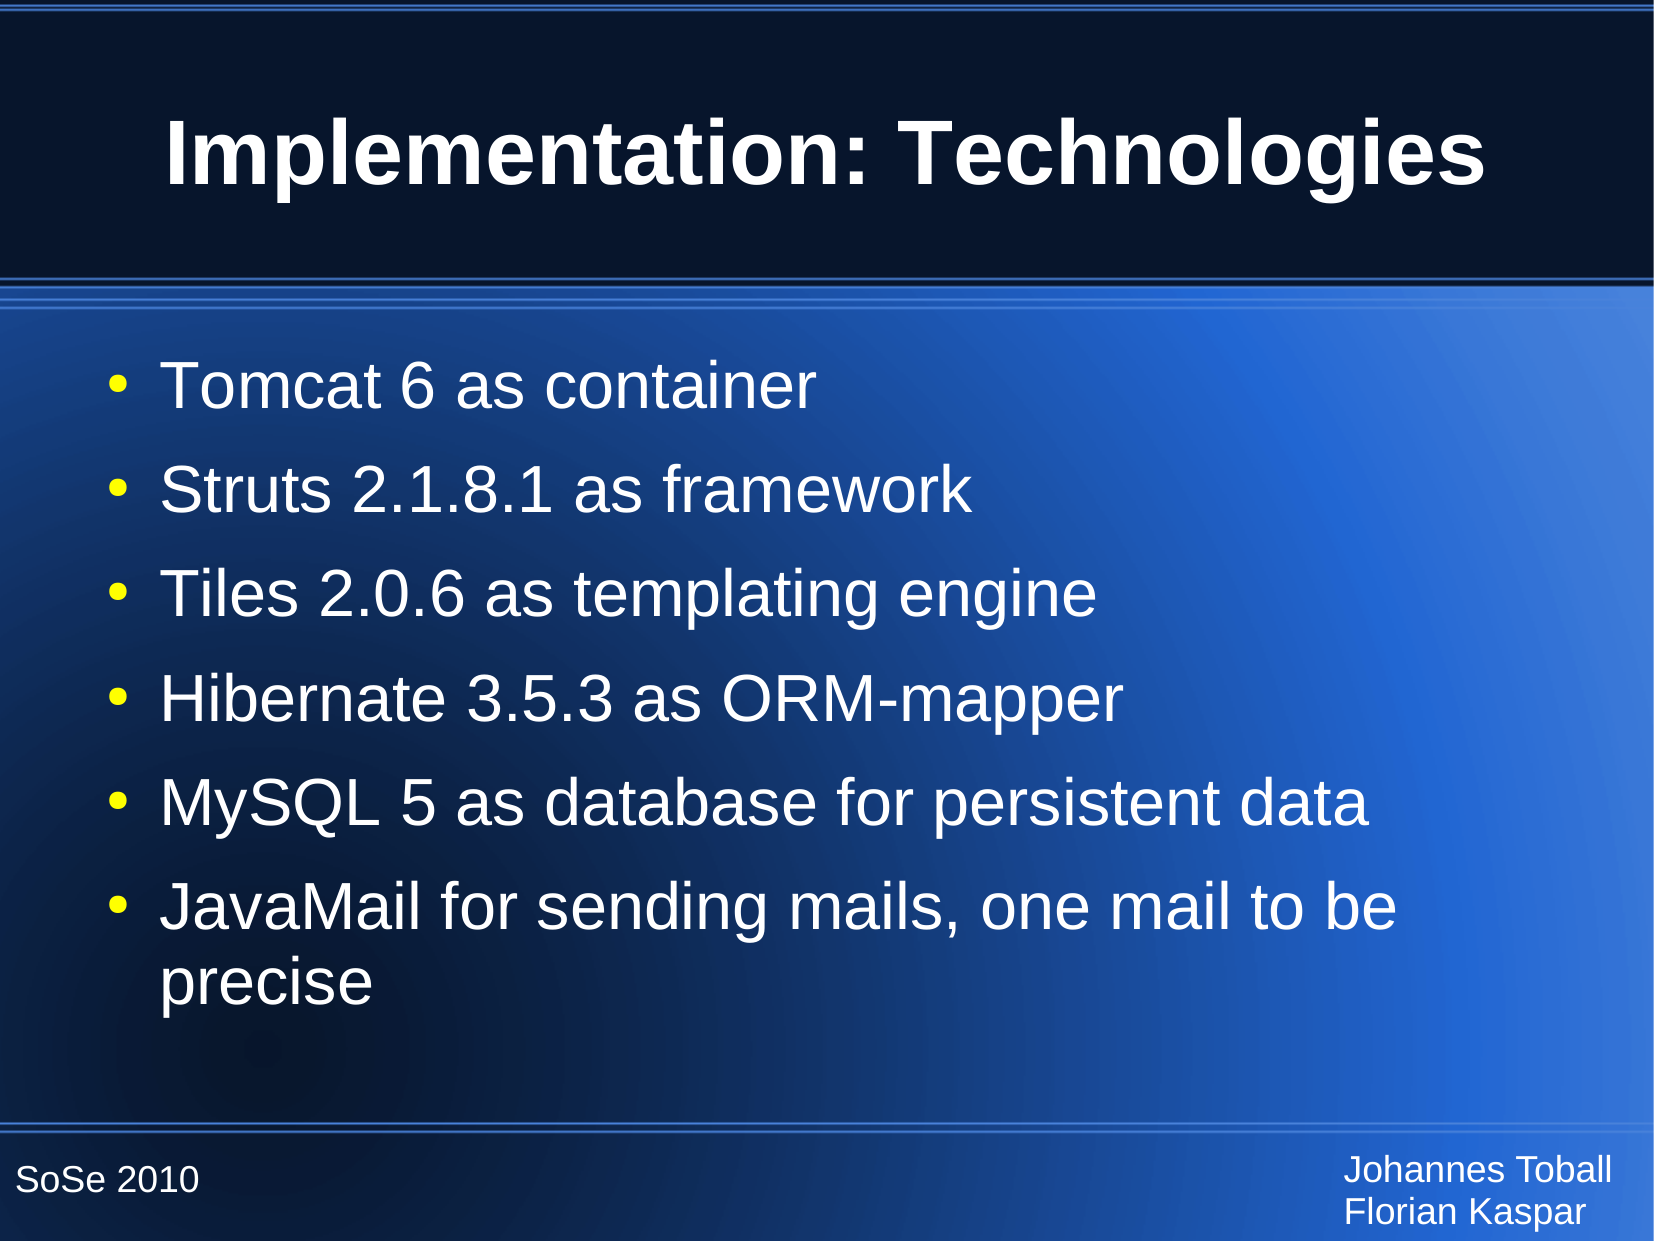

# Implementation: Technologies
Tomcat 6 as container
Struts 2.1.8.1 as framework
Tiles 2.0.6 as templating engine
Hibernate 3.5.3 as ORM-mapper
MySQL 5 as database for persistent data
JavaMail for sending mails, one mail to be precise
Johannes Toball
Florian Kaspar
SoSe 2010